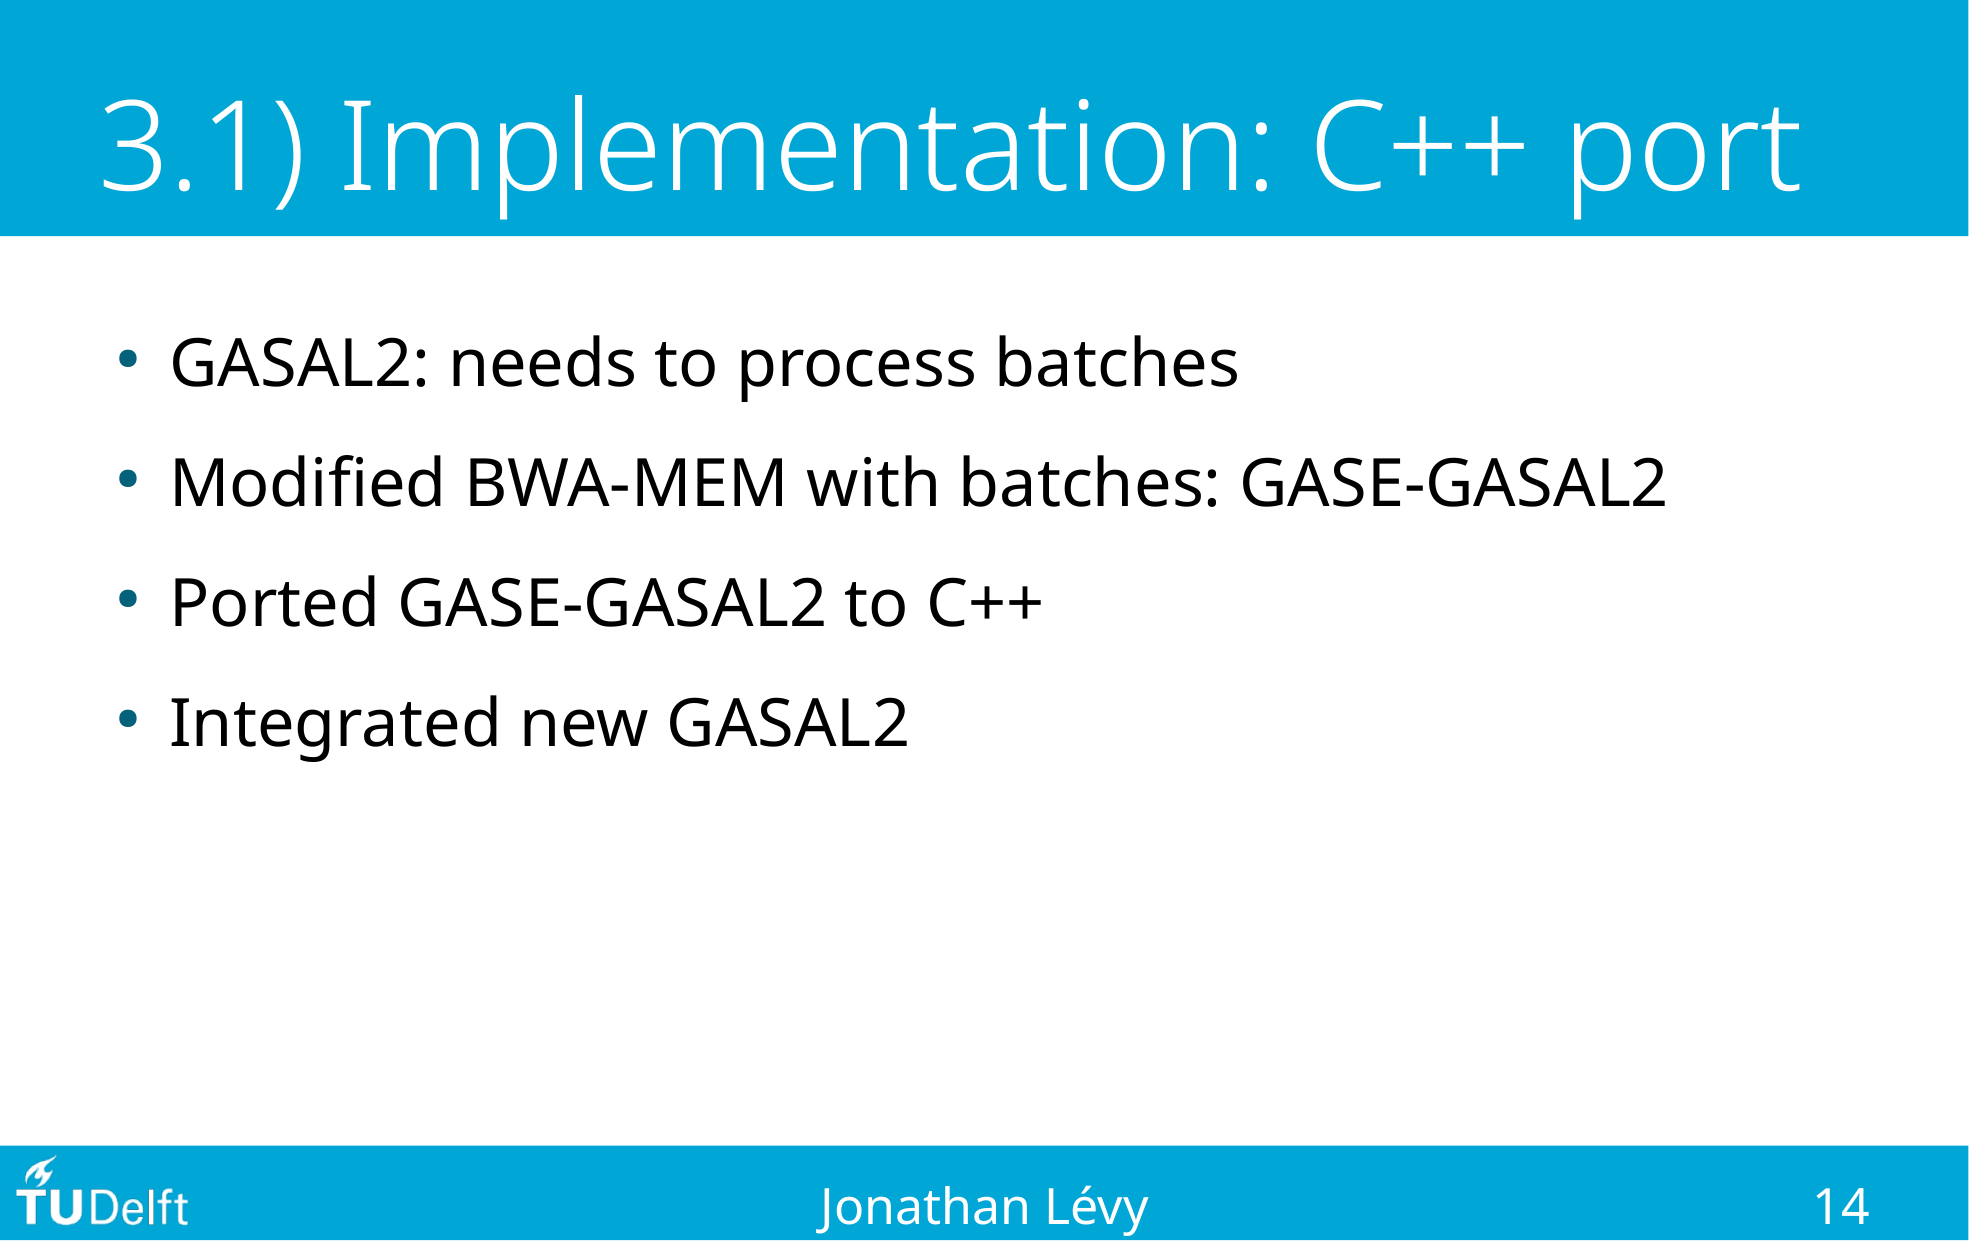

# 3.1) Implementation: C++ port
GASAL2: needs to process batches
Modified BWA-MEM with batches: GASE-GASAL2
Ported GASE-GASAL2 to C++
Integrated new GASAL2
Jonathan Lévy
14